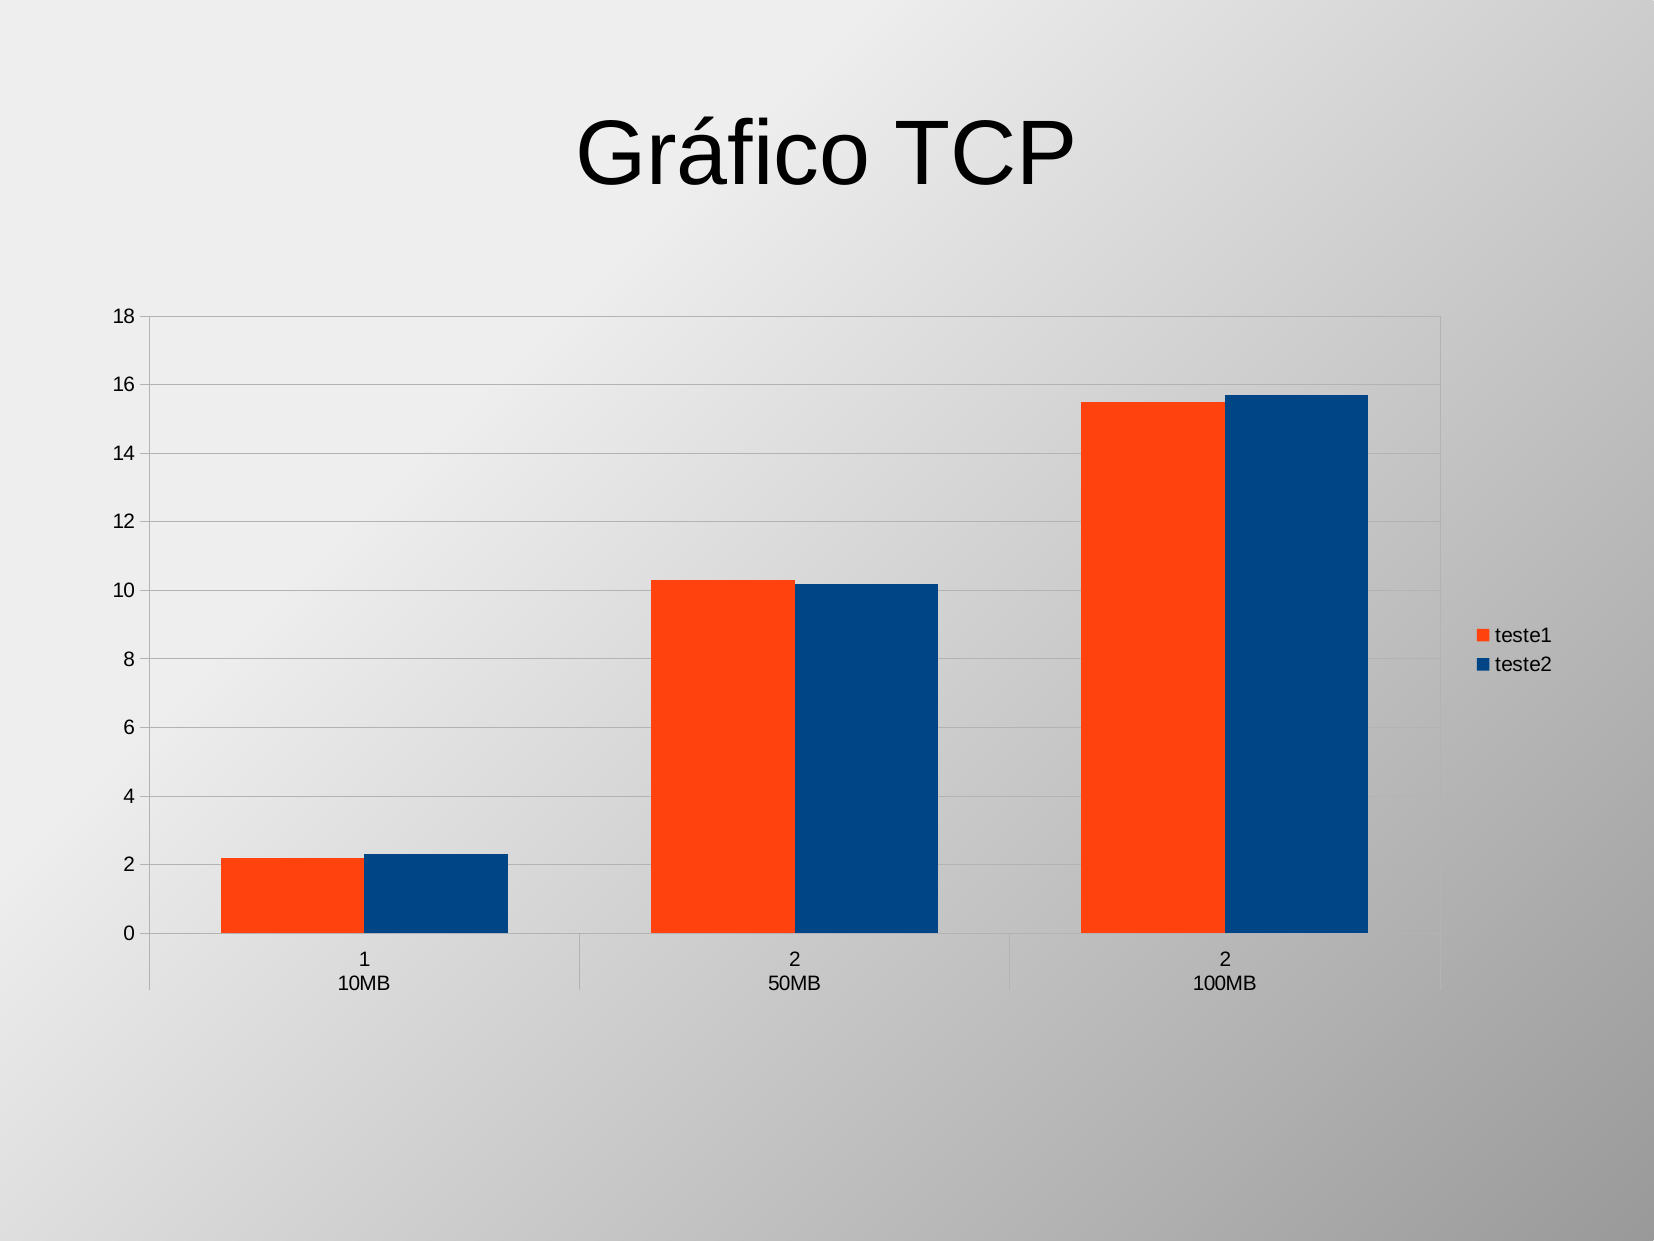

# Gráfico TCP
### Chart
| Category | teste1 | teste2 |
|---|---|---|
| 1 | 2.2 | 2.3 |
| 2 | 10.3 | 10.2 |
| 2 | 15.5 | 15.7 |